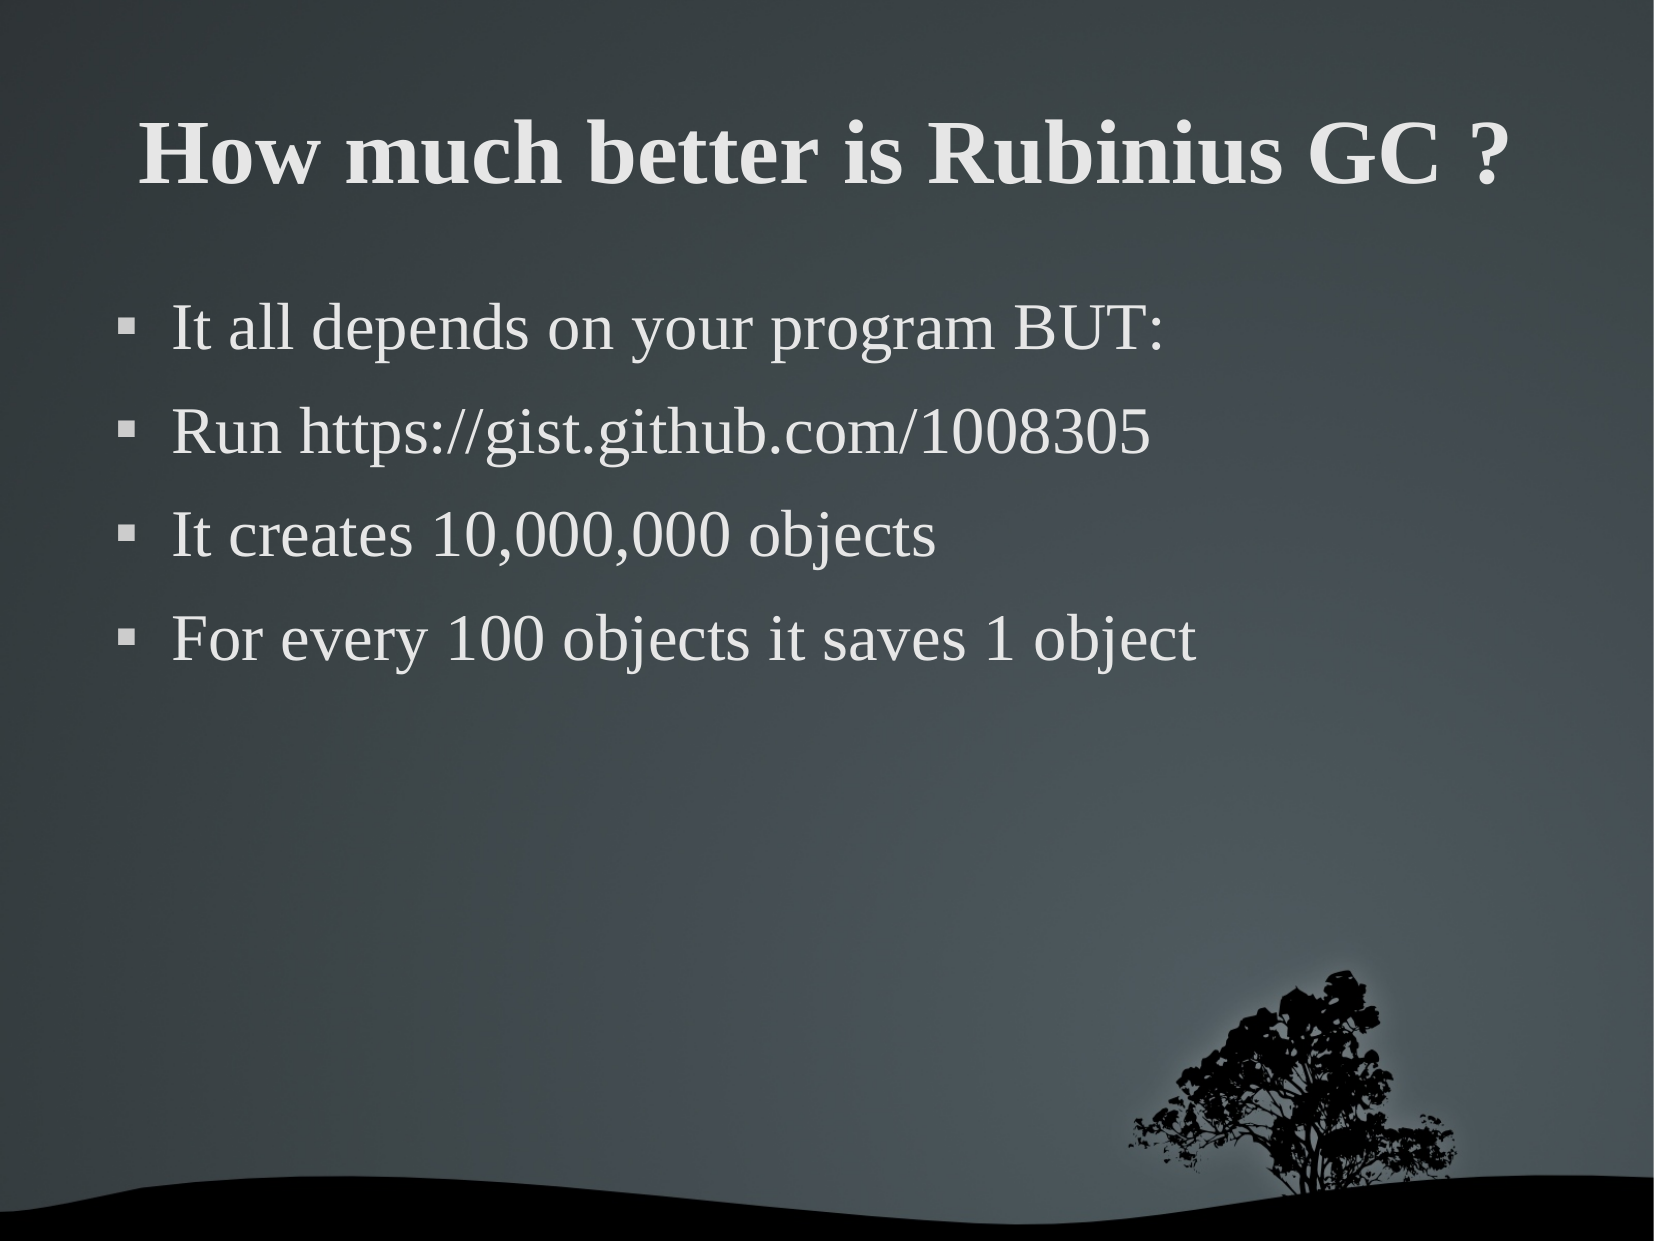

# How much better is Rubinius GC ?
It all depends on your program BUT:
Run https://gist.github.com/1008305
It creates 10,000,000 objects
For every 100 objects it saves 1 object